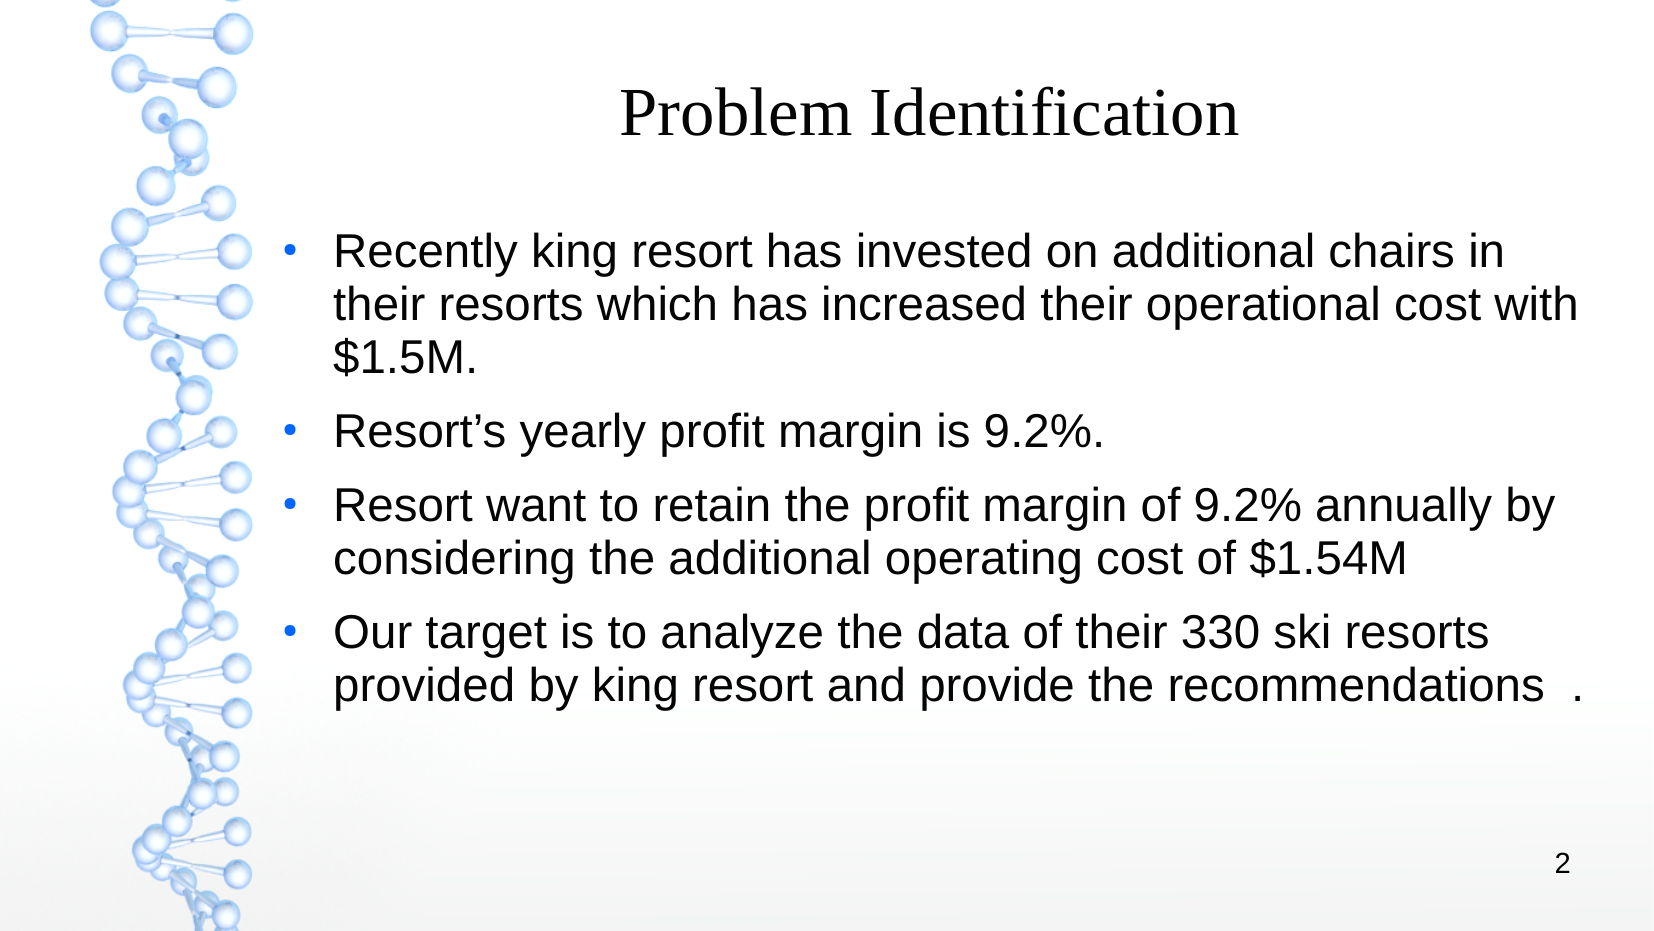

# Problem Identification
Recently king resort has invested on additional chairs in their resorts which has increased their operational cost with $1.5M.
Resort’s yearly profit margin is 9.2%.
Resort want to retain the profit margin of 9.2% annually by considering the additional operating cost of $1.54M
Our target is to analyze the data of their 330 ski resorts provided by king resort and provide the recommendations .
2